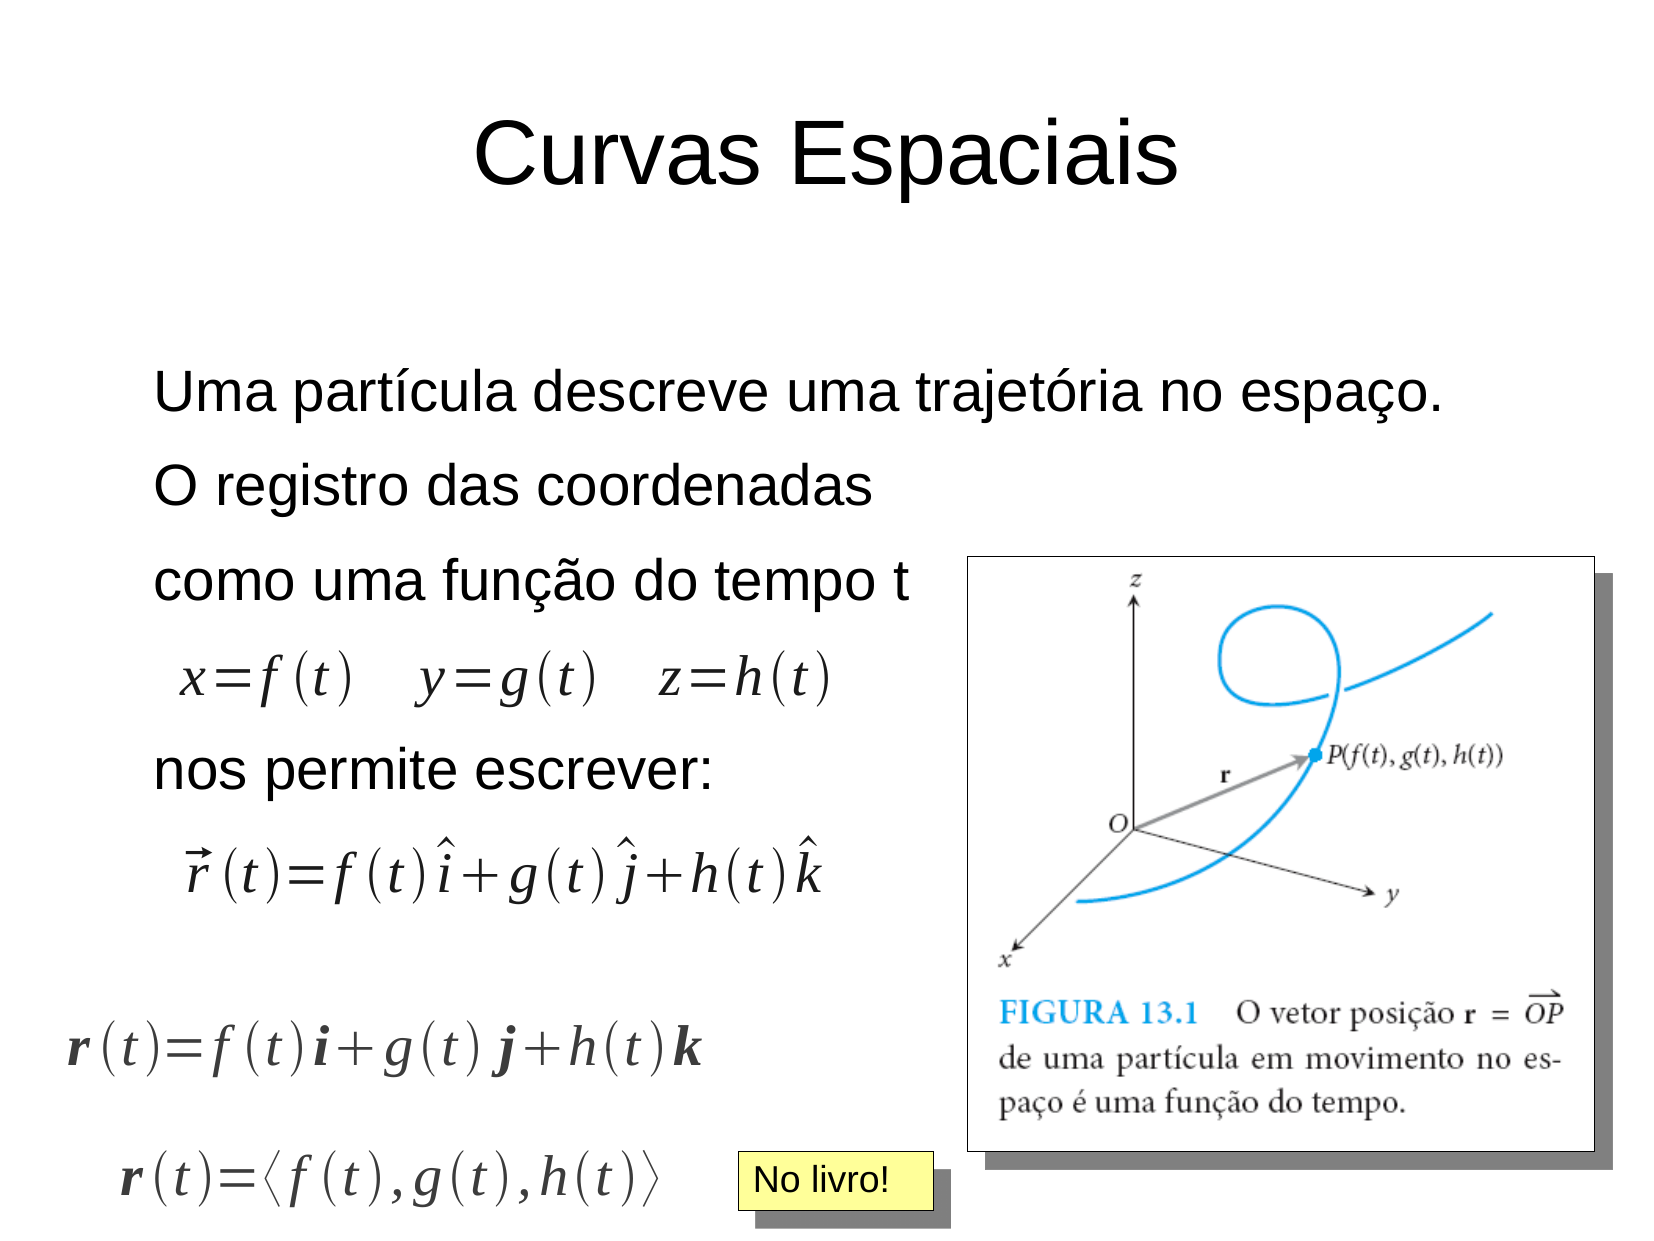

Funções Vetoriais
Curvas Espaciais
# Uma partícula descreve uma trajetória no espaço.
O registro das coordenadas
como uma função do tempo t
nos permite escrever:
No livro!